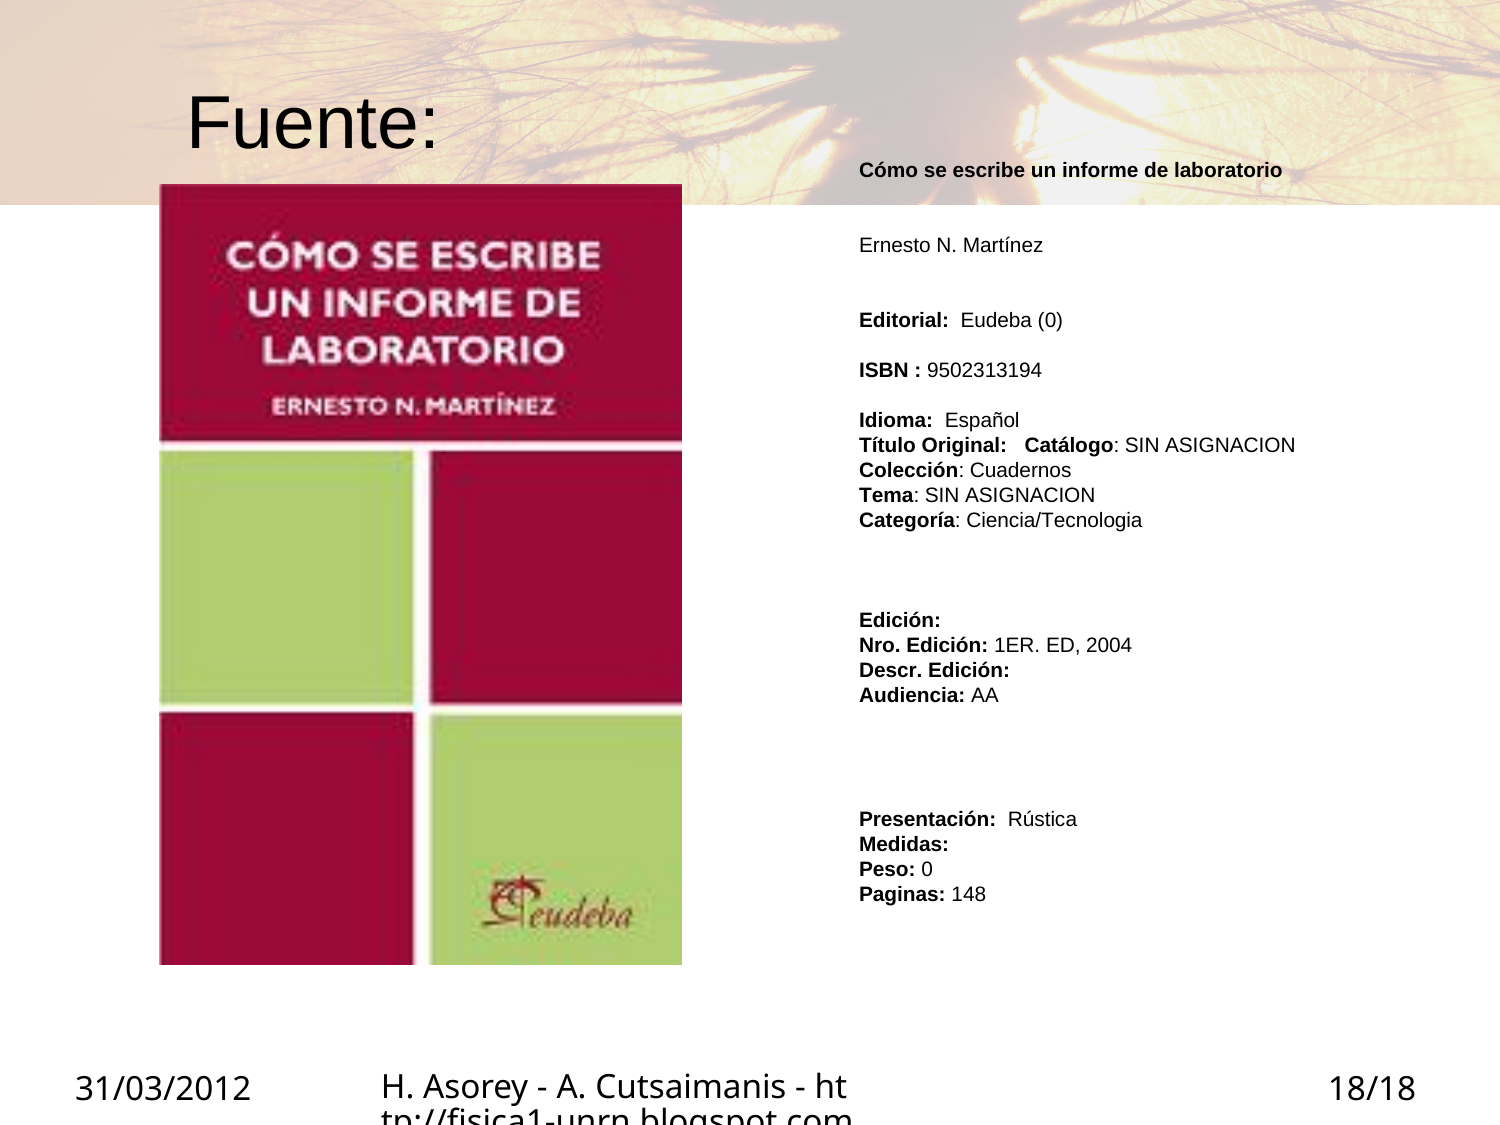

Fuente:
Cómo se escribe un informe de laboratorio
Ernesto N. Martínez
Editorial:  Eudeba (0)
ISBN : 9502313194
Idioma:  Español
Título Original:   Catálogo: SIN ASIGNACION
Colección: Cuadernos
Tema: SIN ASIGNACION
Categoría: Ciencia/Tecnologia
Edición:
Nro. Edición: 1ER. ED, 2004
Descr. Edición:
Audiencia: AA
Presentación:  Rústica
Medidas:
Peso: 0
Paginas: 148
H. Asorey - A. Cutsaimanis - http://fisica1-unrn.blogspot.com
31/03/2012
18